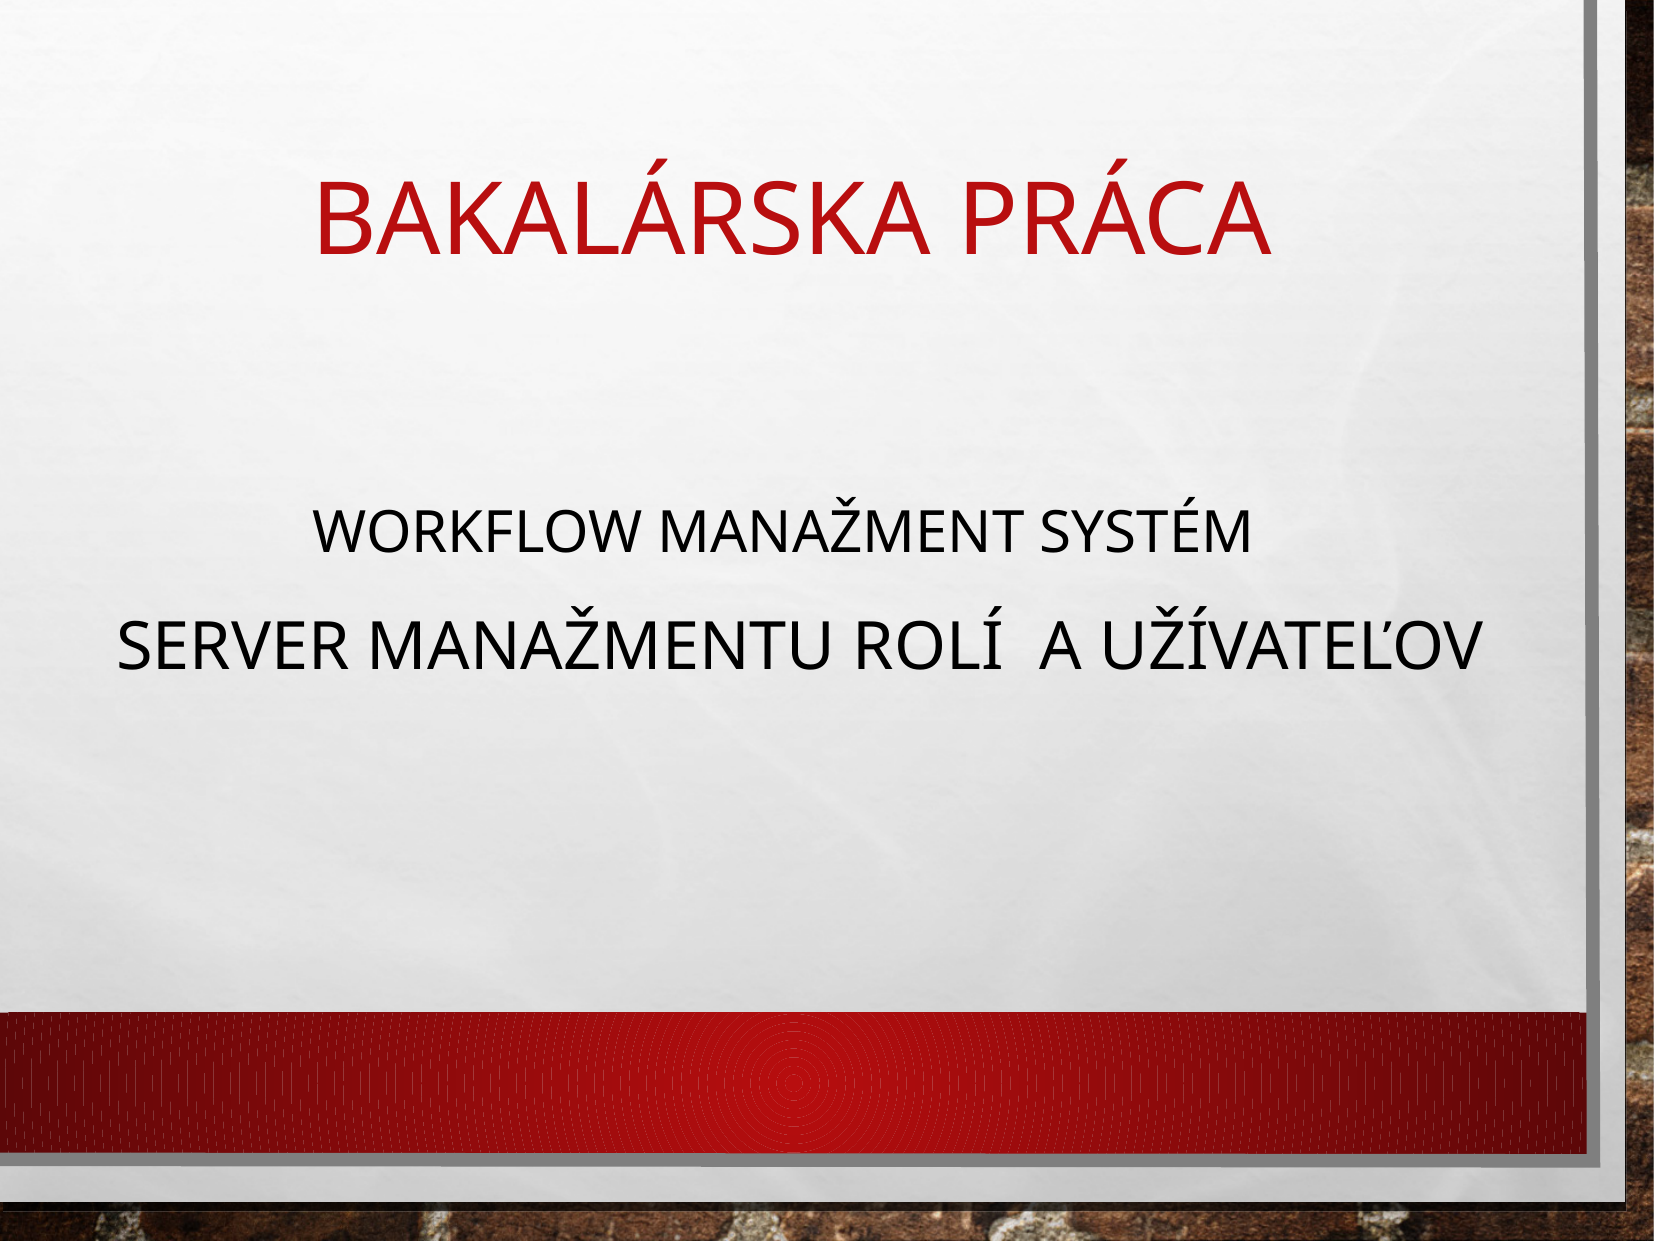

# Bakalárska práca
Workflow manažment systém
 server manažmentu rolí a užívateľov